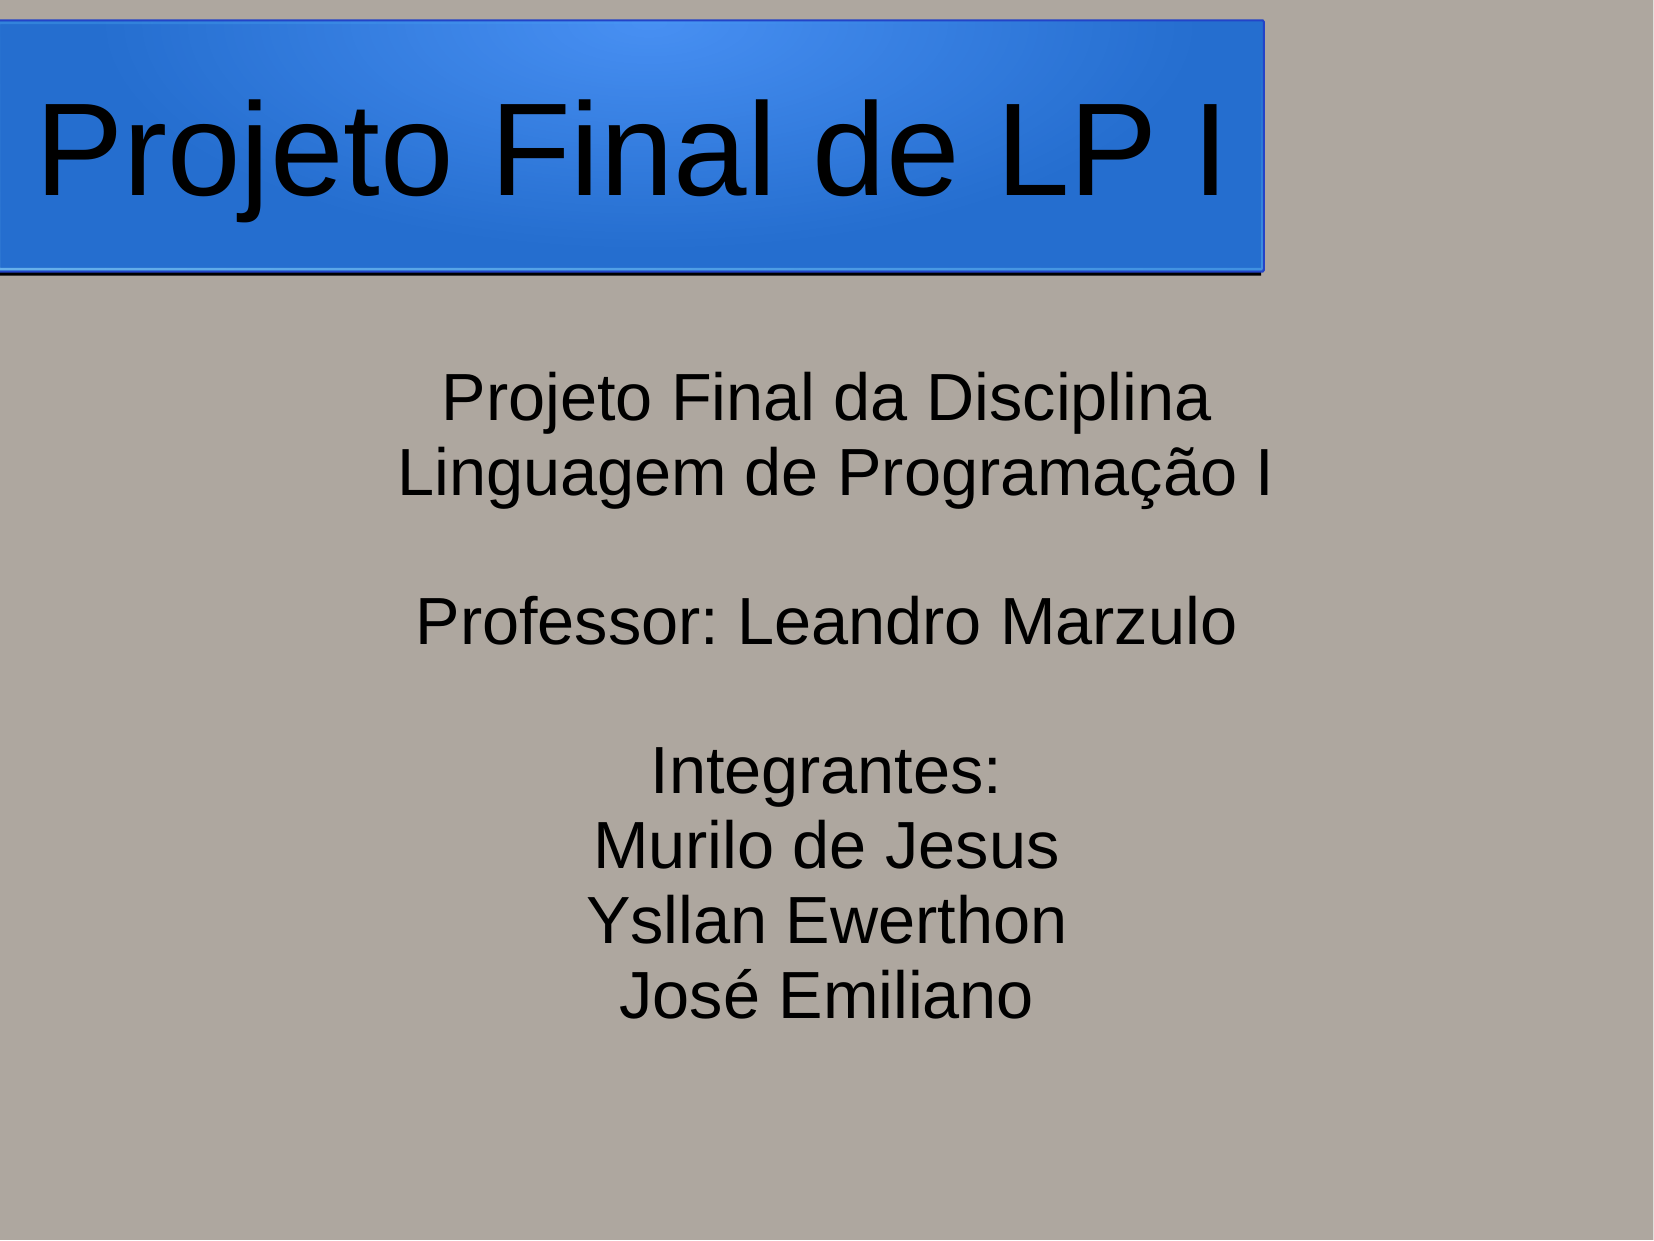

# Projeto Final de LP I
Projeto Final da Disciplina
 Linguagem de Programação I
Professor: Leandro Marzulo
Integrantes:
Murilo de Jesus
Ysllan Ewerthon
José Emiliano